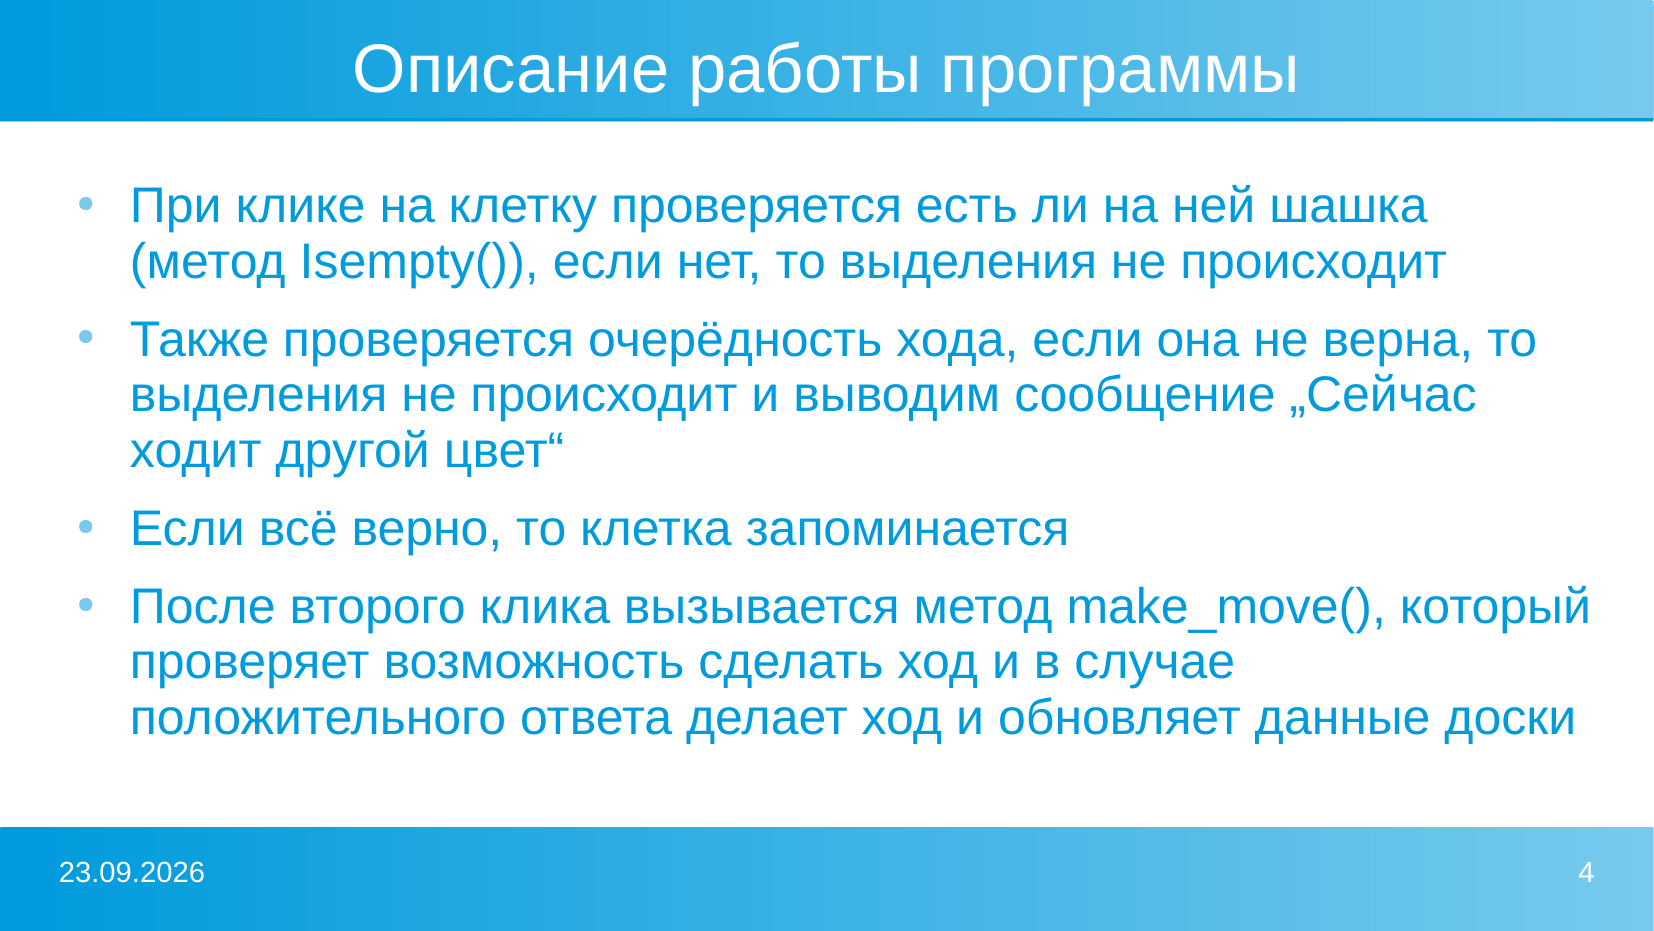

# Описание работы программы
При клике на клетку проверяется есть ли на ней шашка (метод Isempty()), если нет, то выделения не происходит
Также проверяется очерёдность хода, если она не верна, то выделения не происходит и выводим сообщение „Сейчас ходит другой цвет“
Если всё верно, то клетка запоминается
После второго клика вызывается метод make_move(), который проверяет возможность сделать ход и в случае положительного ответа делает ход и обновляет данные доски
4